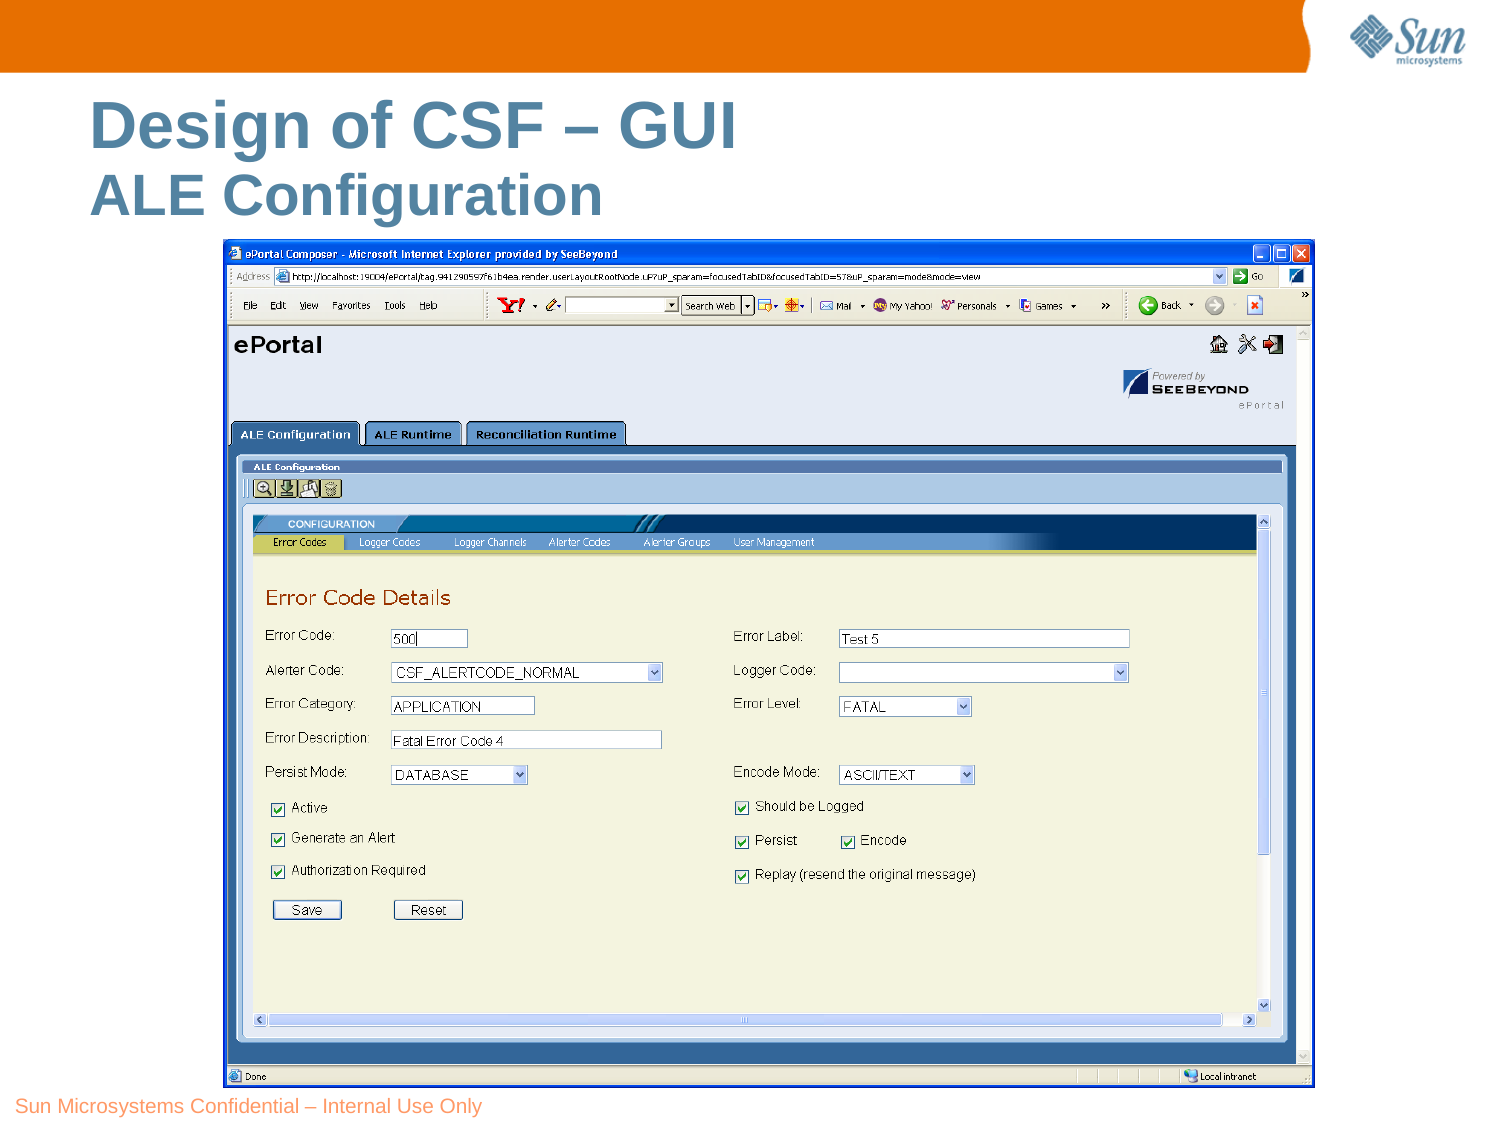

# Design of CSF – GUI ALE Configuration